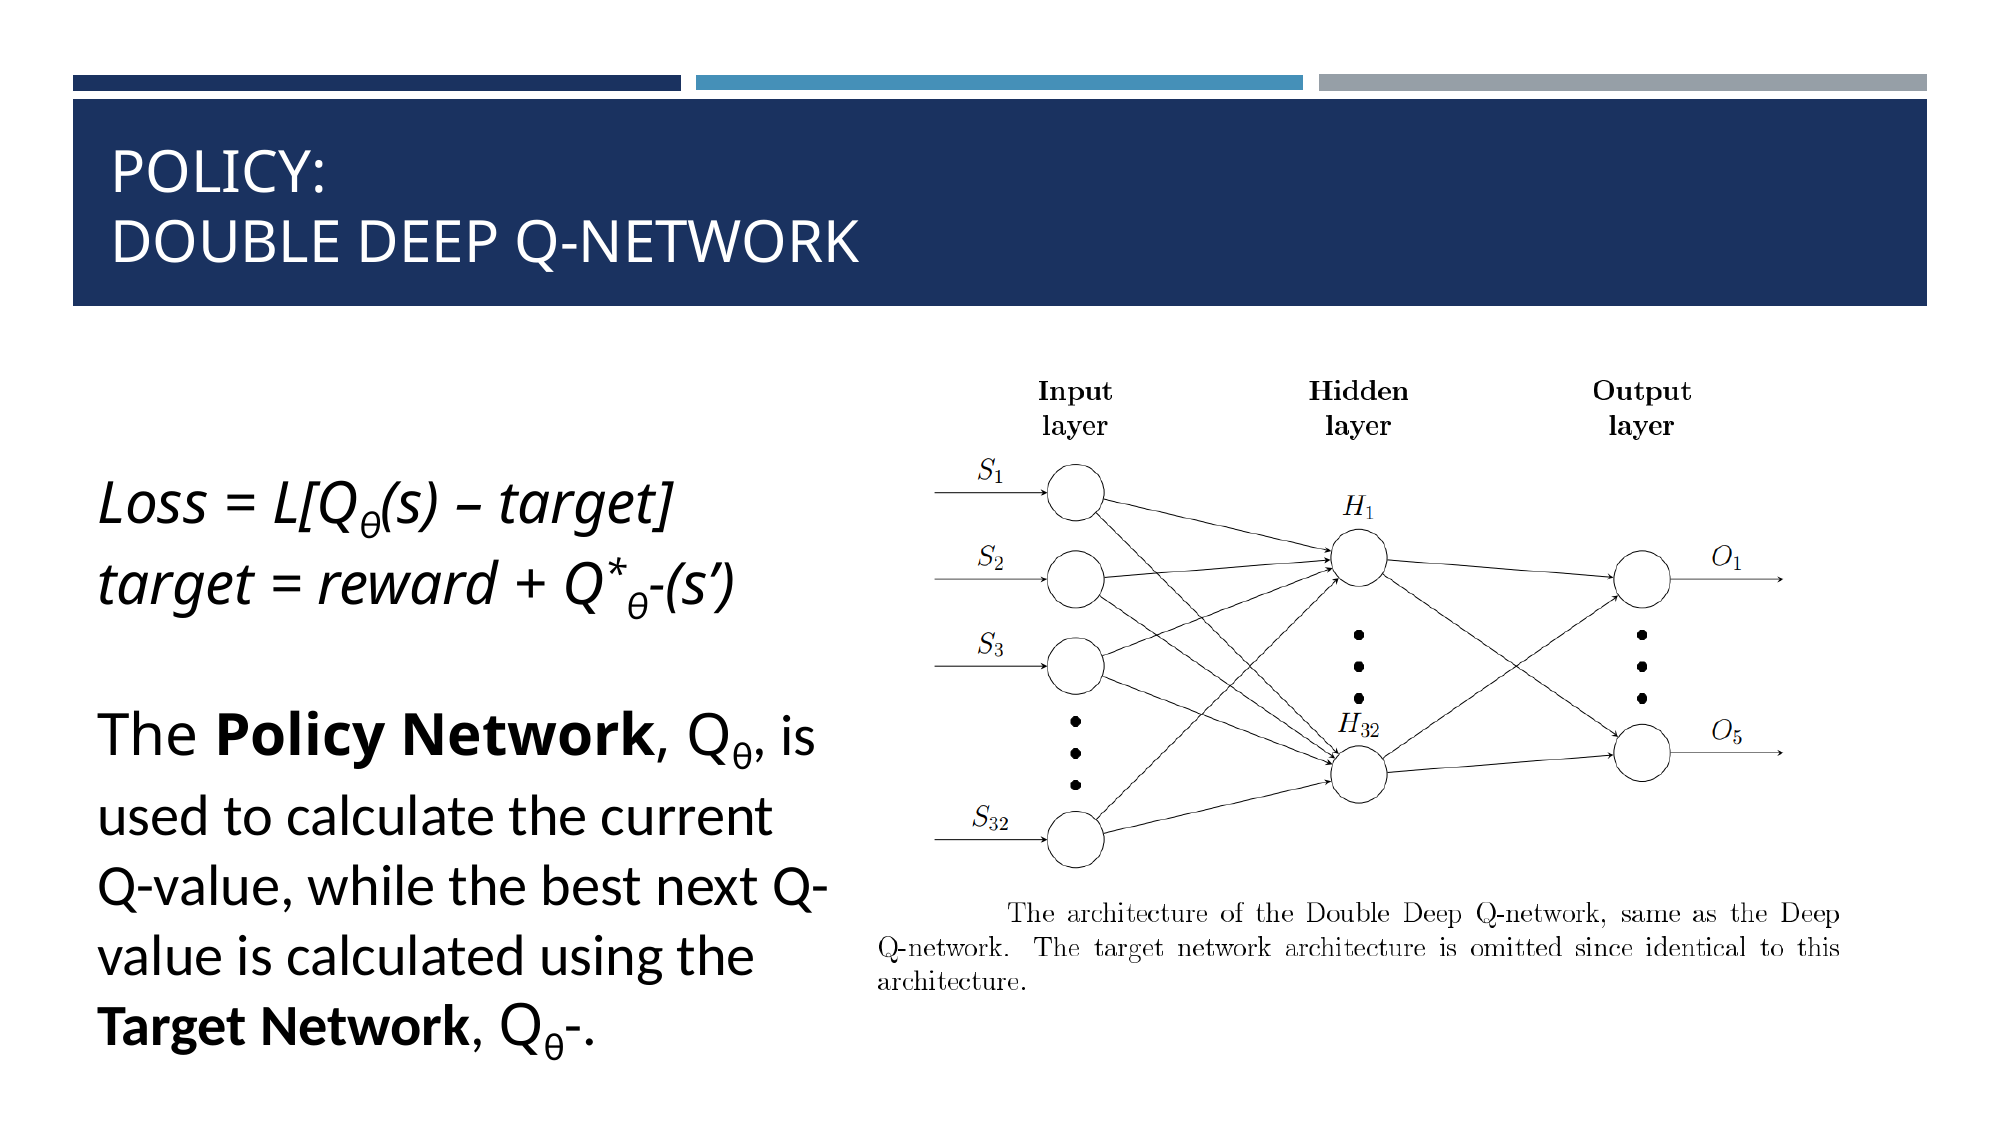

# Policy: Double Deep Q-Network
Loss = L[Qθ(s) – target]
target = reward + Q*θ-(s’)
The Policy Network, Qθ, is used to calculate the current Q-value, while the best next Q-value is calculated using the Target Network, Qθ-.